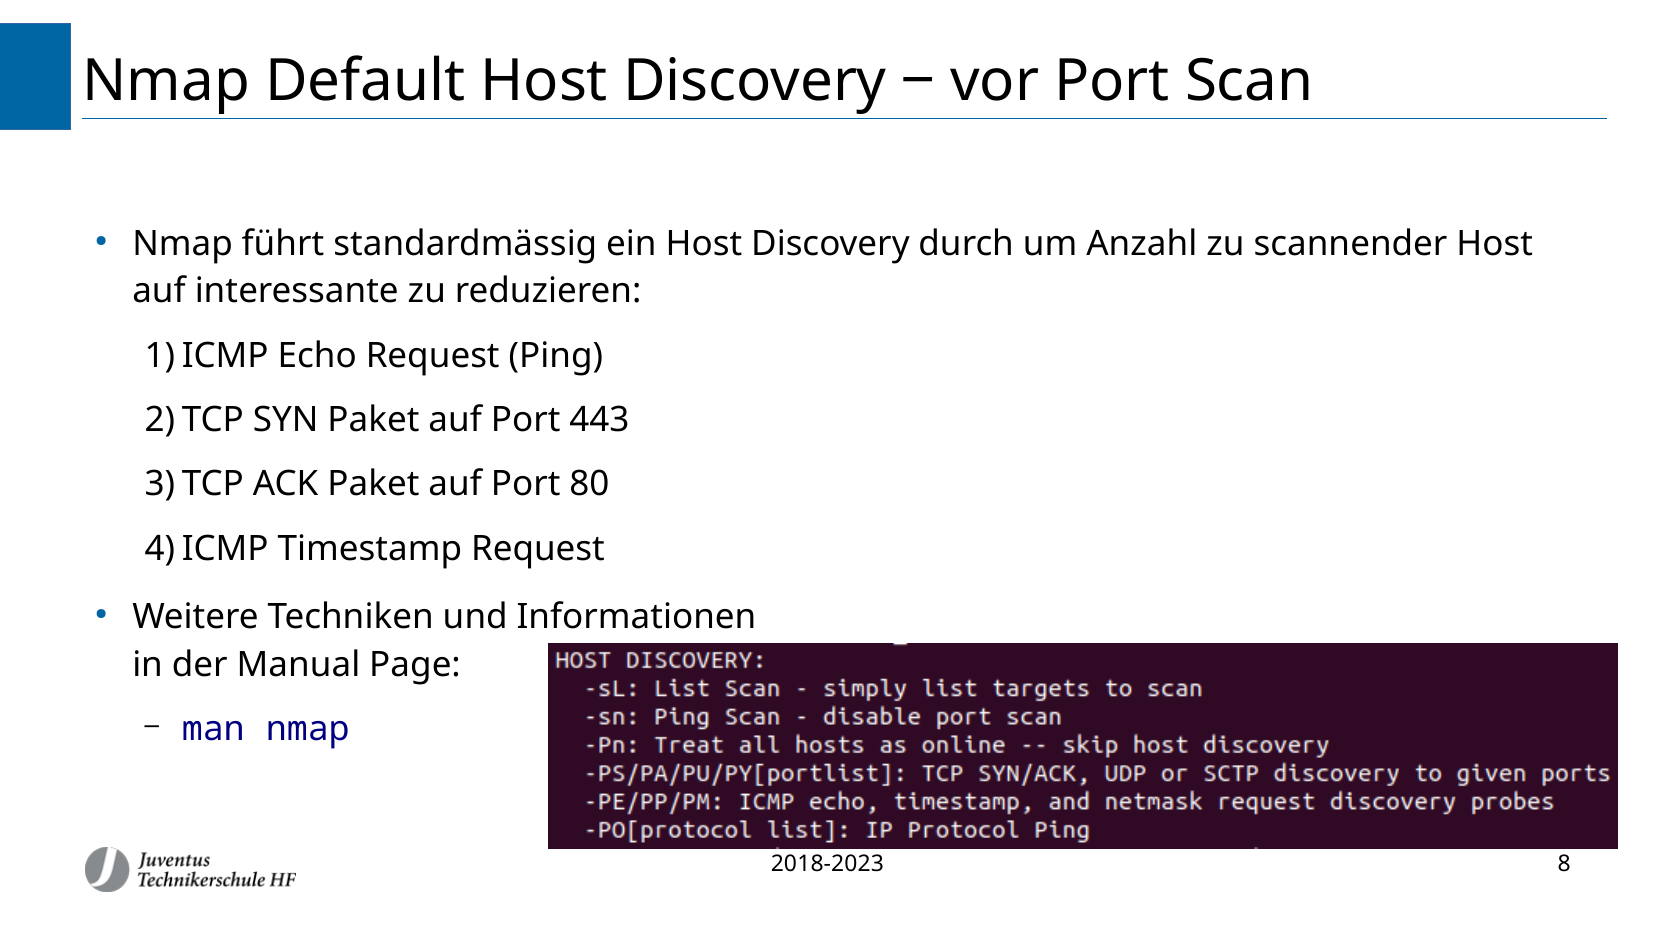

# Nmap Default Host Discovery ‒ vor Port Scan
Nmap führt standardmässig ein Host Discovery durch um Anzahl zu scannender Host auf interessante zu reduzieren:
ICMP Echo Request (Ping)
TCP SYN Paket auf Port 443
TCP ACK Paket auf Port 80
ICMP Timestamp Request
Weitere Techniken und Informationen
in der Manual Page:
man nmap
2018-2023
8